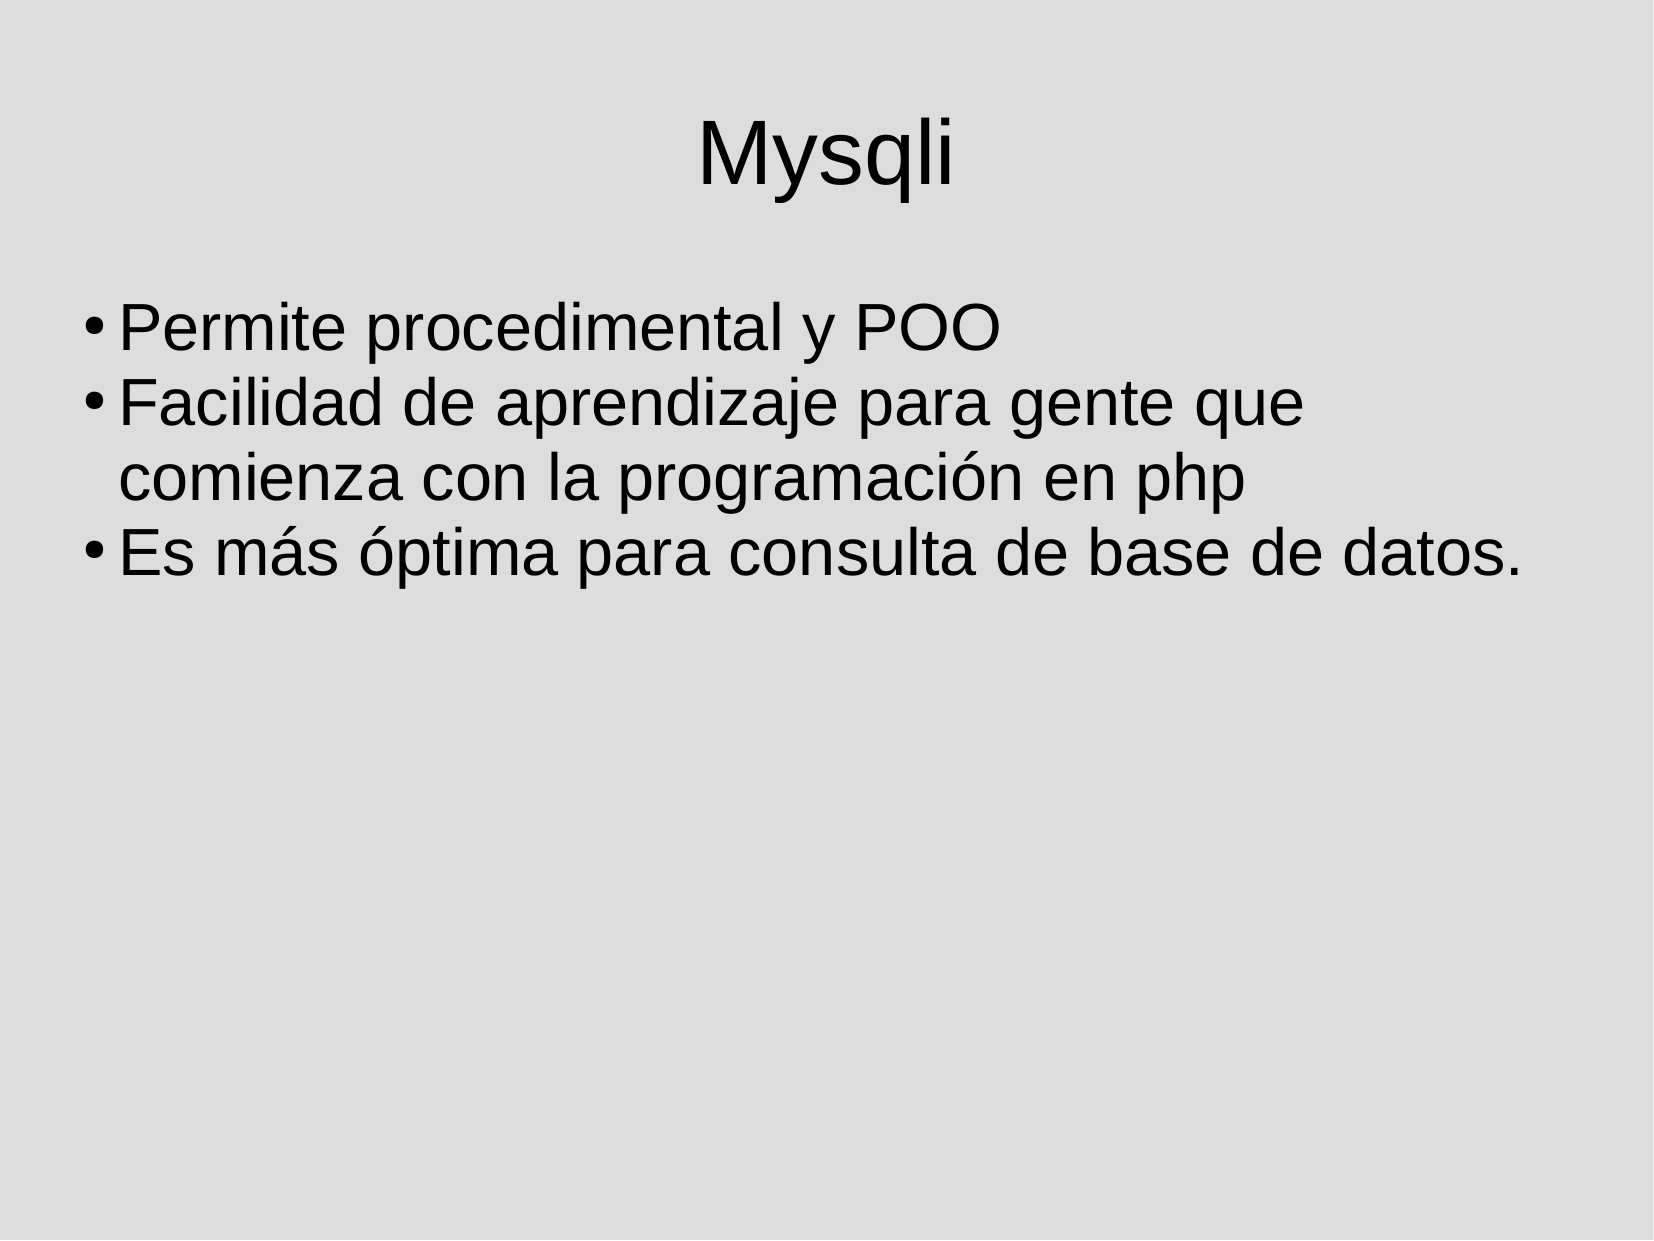

# Mysqli
Permite procedimental y POO
Facilidad de aprendizaje para gente que comienza con la programación en php
Es más óptima para consulta de base de datos.